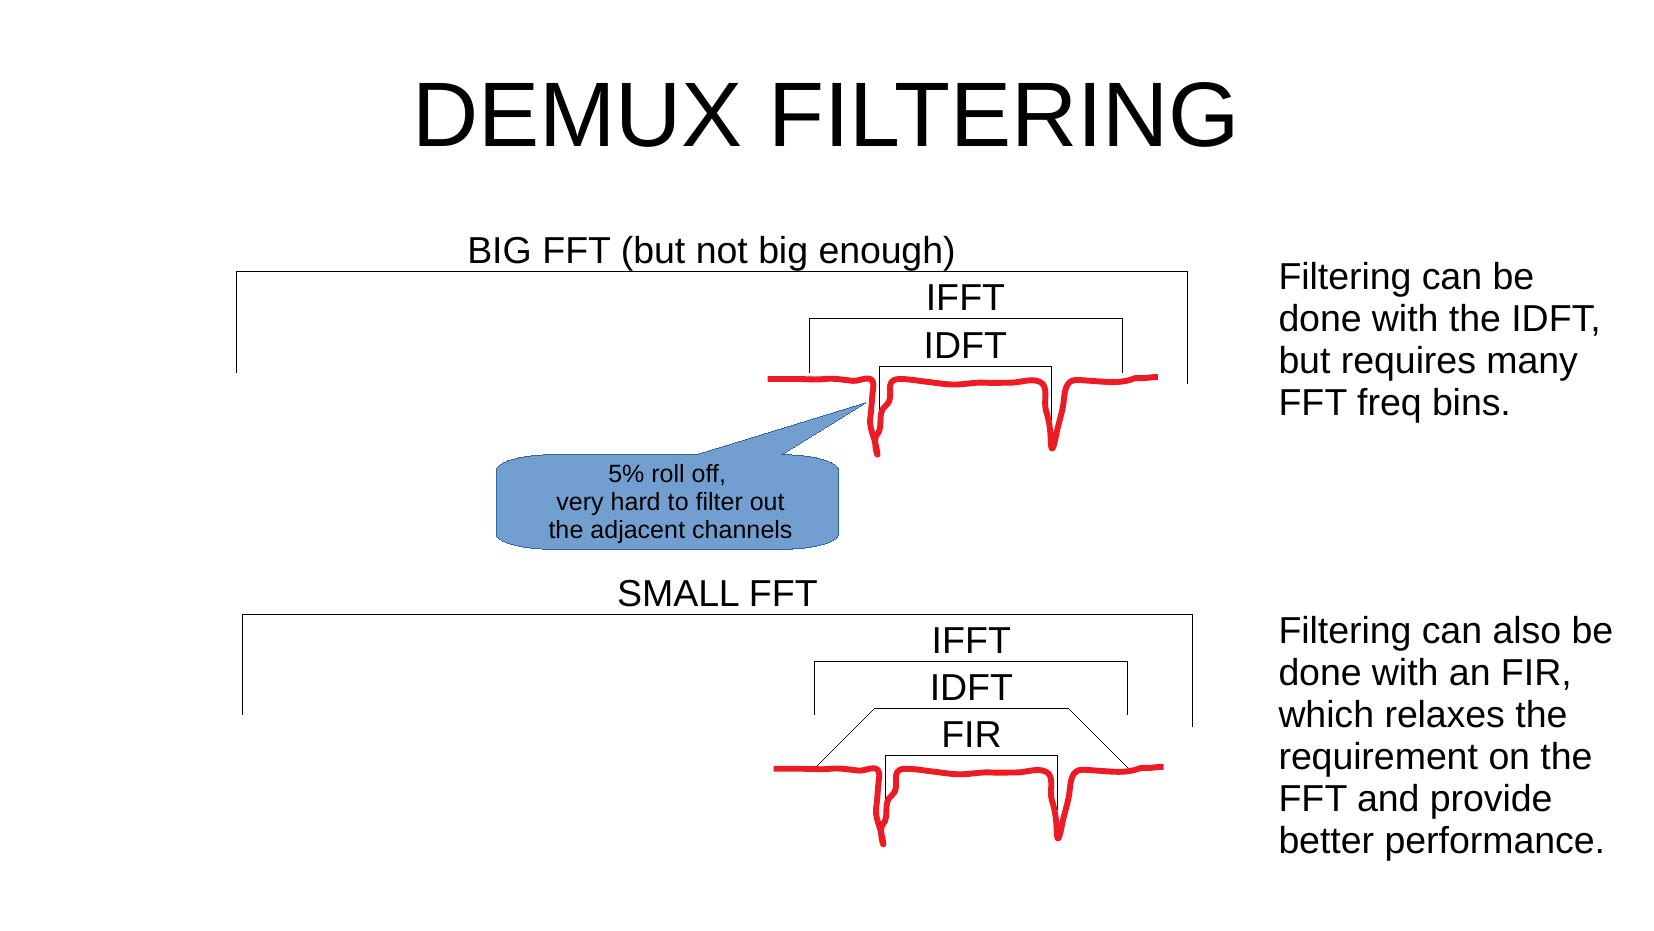

# DEMUX FILTERING
Filtering can be done with the IDFT, but requires many FFT freq bins.
BIG FFT (but not big enough)
IFFT
IDFT
5% roll off,
 very hard to filter out
 the adjacent channels
Filtering can also be done with an FIR, which relaxes the requirement on the FFT and provide better performance.
SMALL FFT
IFFT
IDFT
FIR